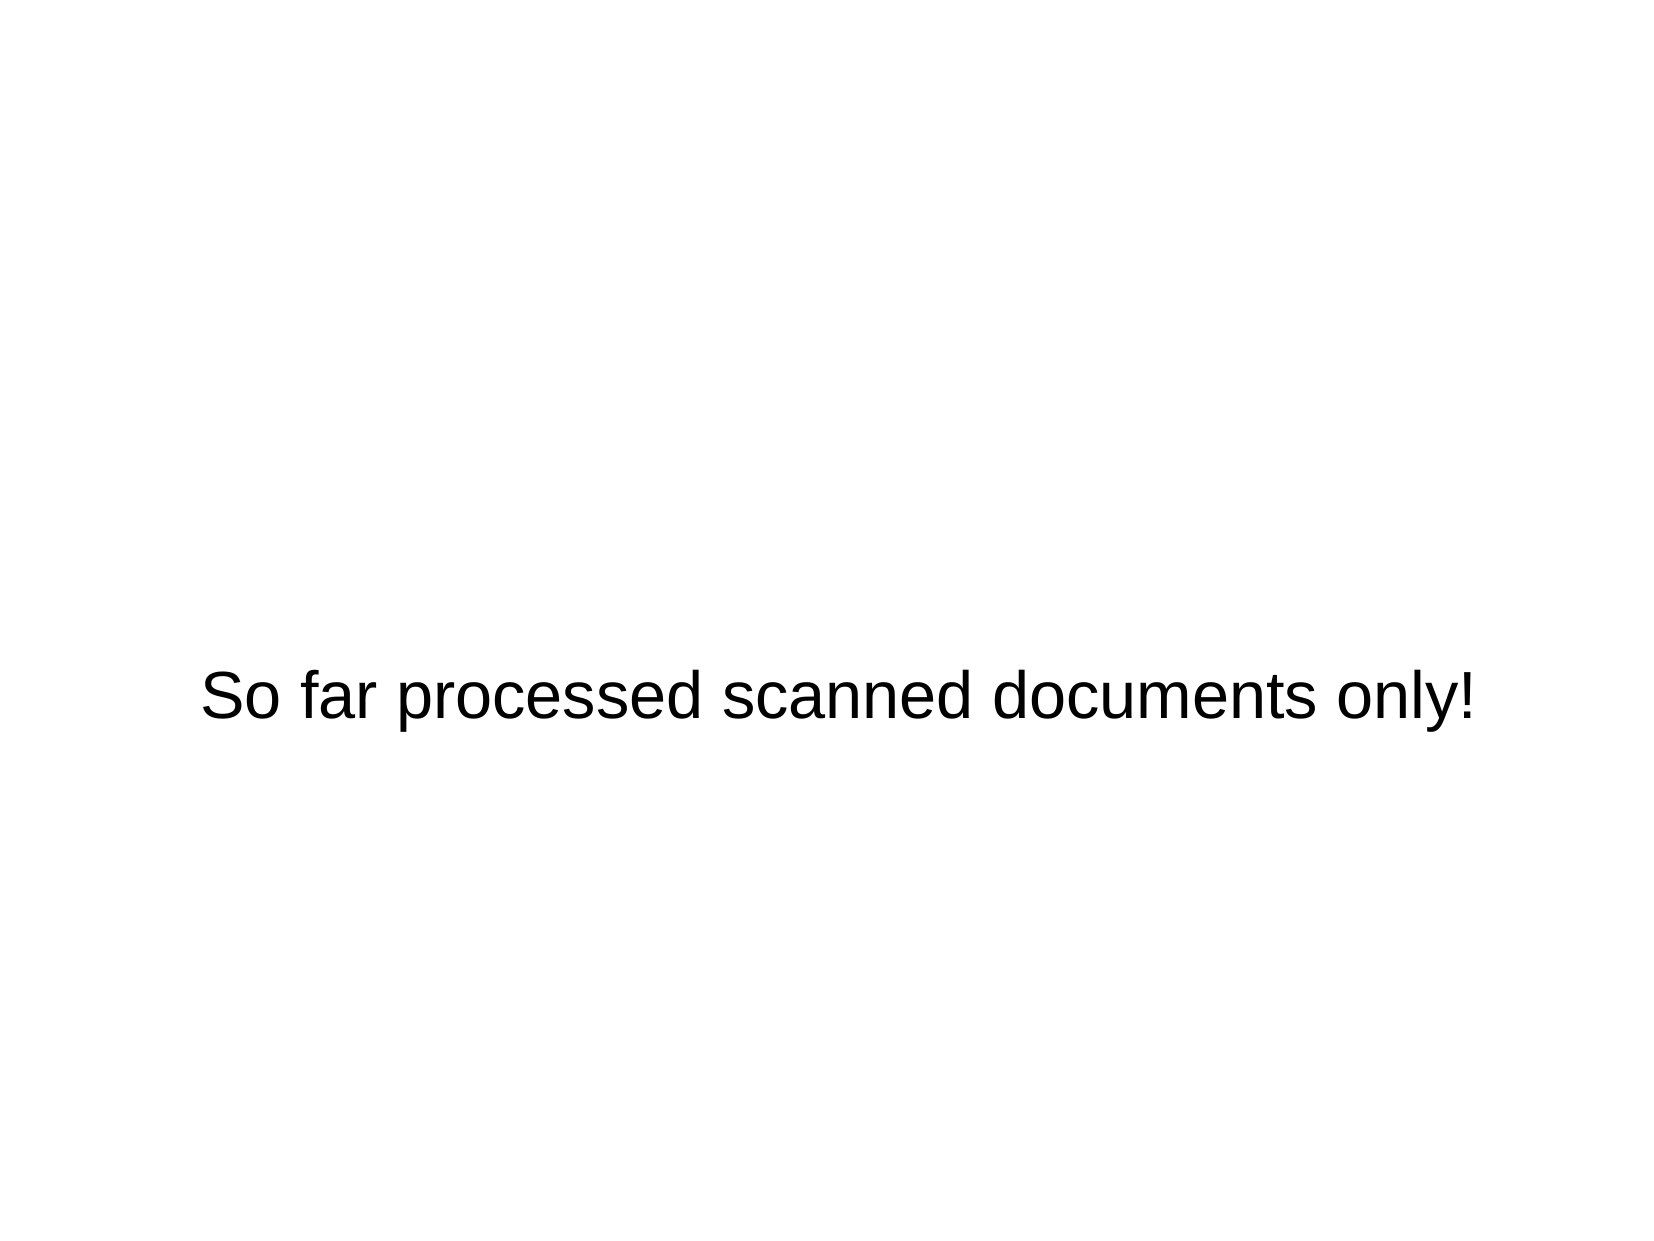

#
So far processed scanned documents only!